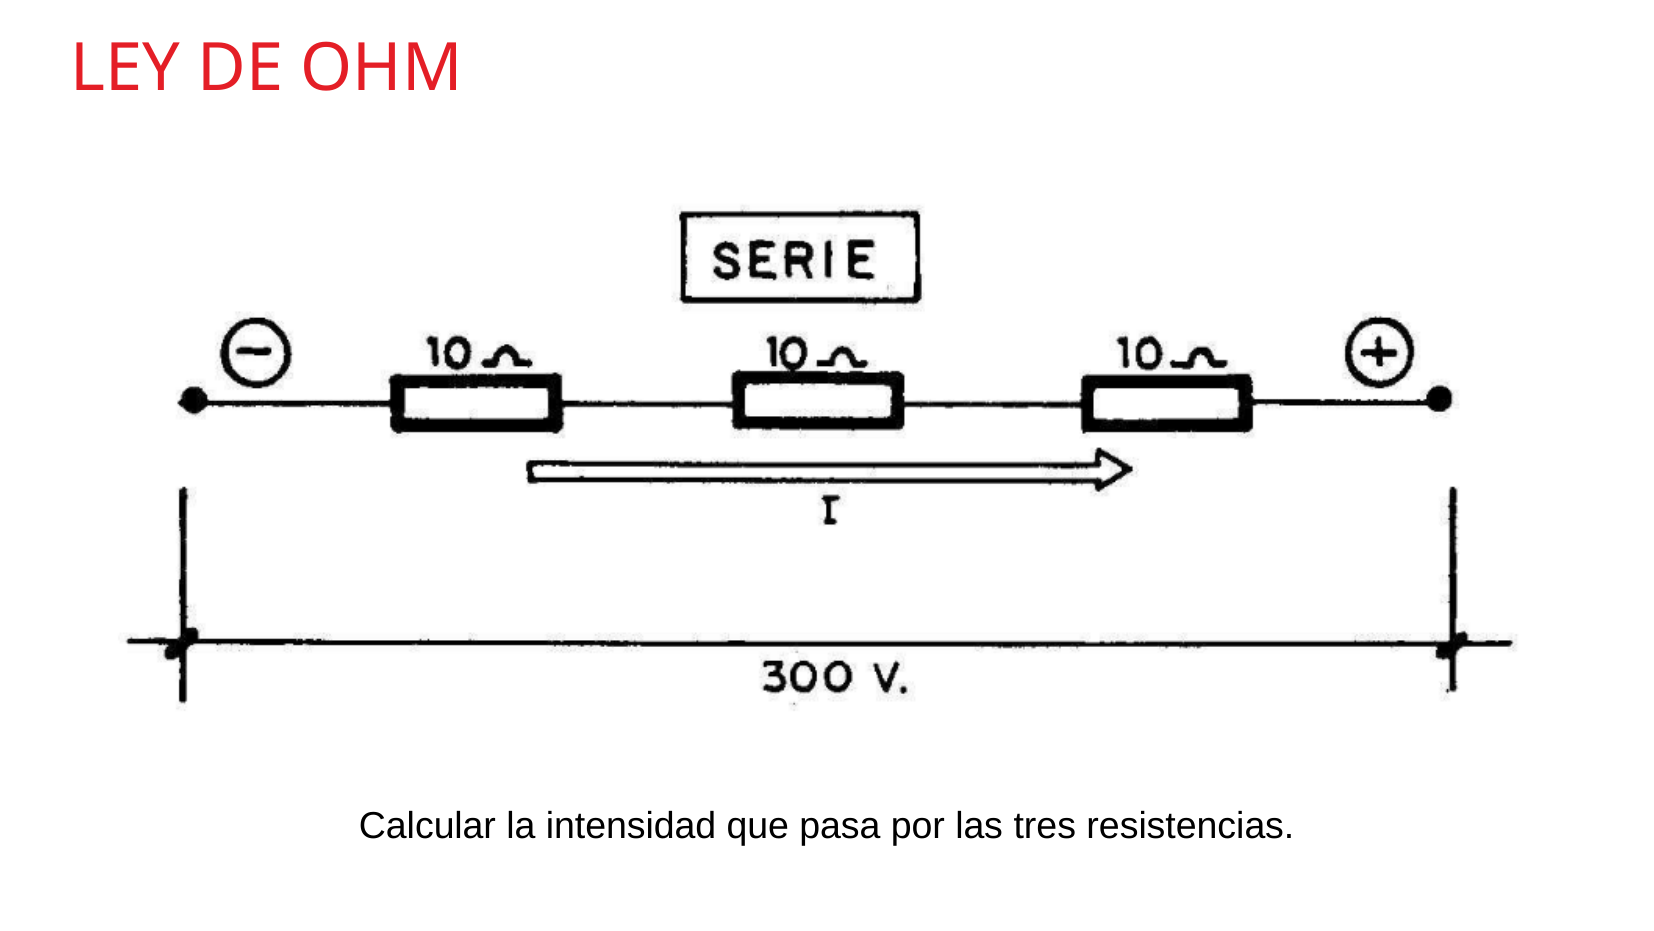

# LEY DE OHM
Calcular la intensidad que pasa por las tres resistencias.